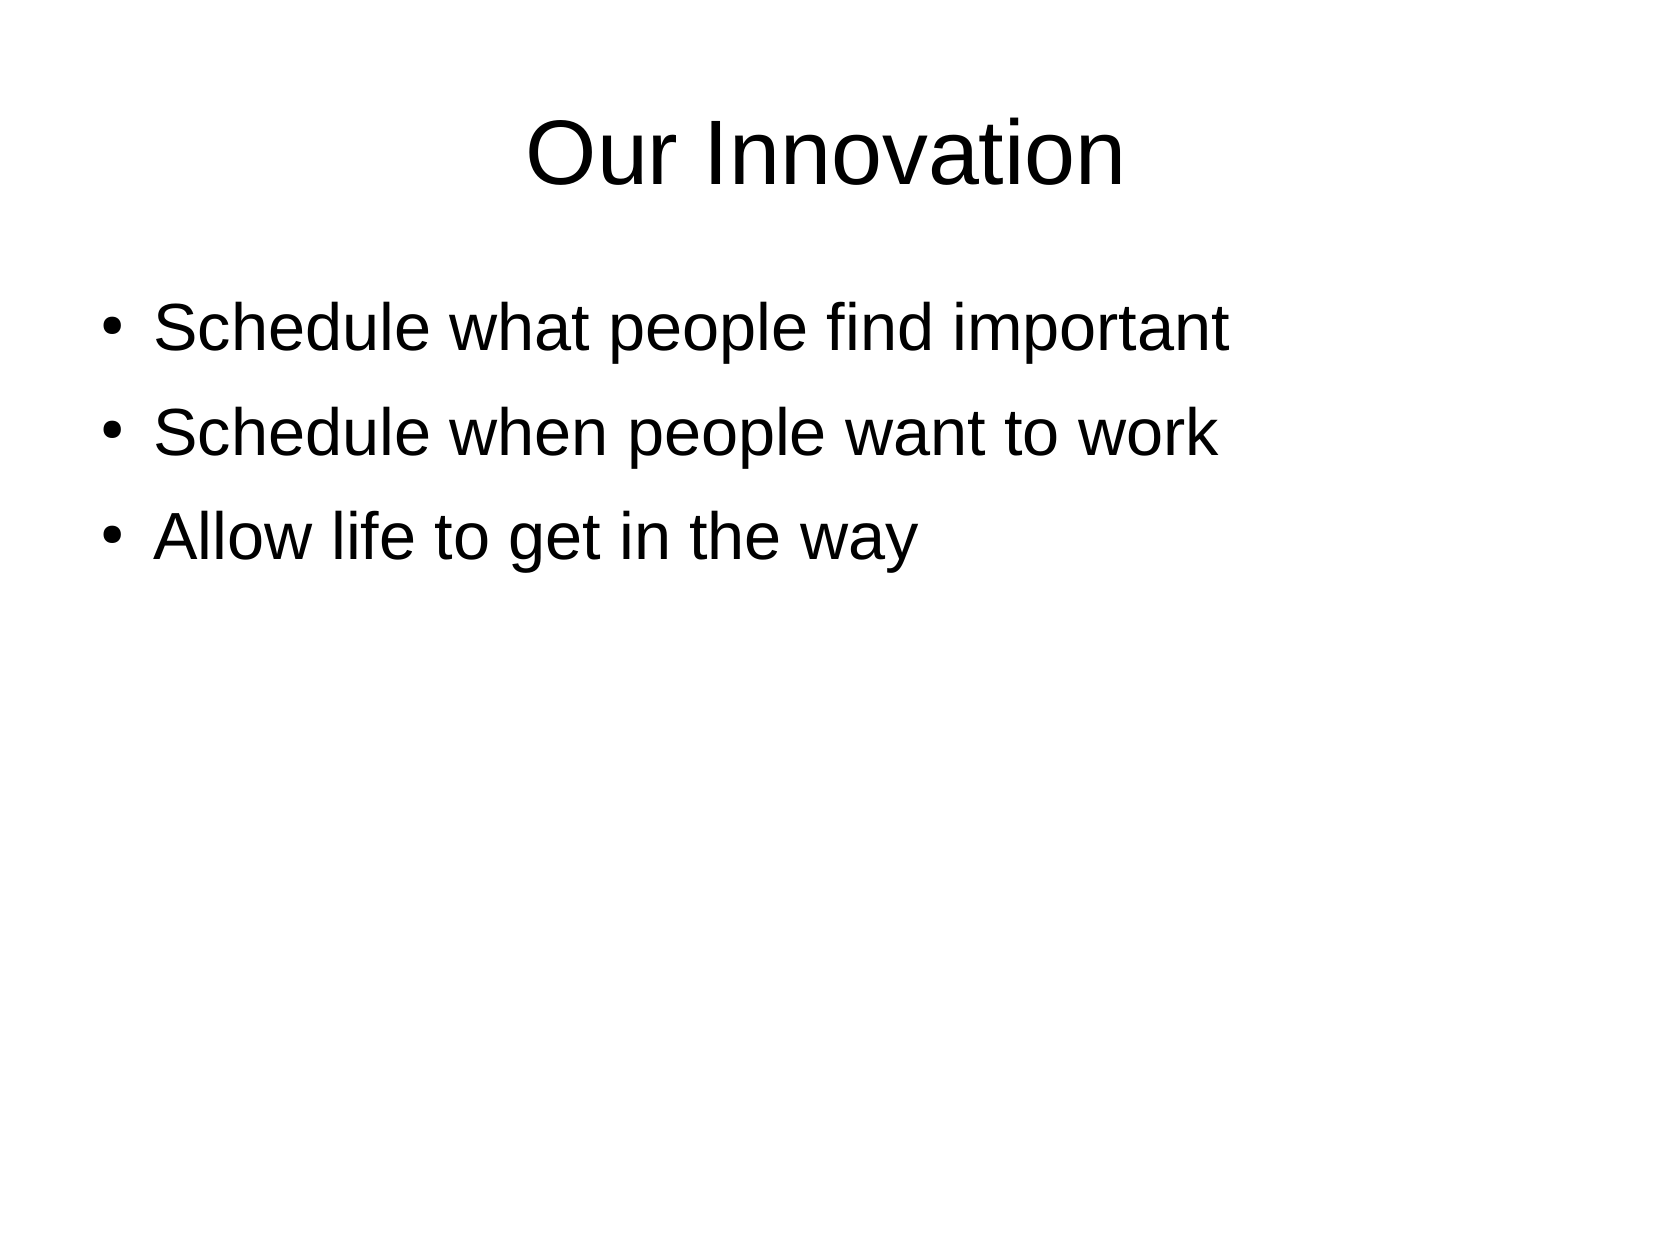

# Our Innovation
Schedule what people find important
Schedule when people want to work
Allow life to get in the way